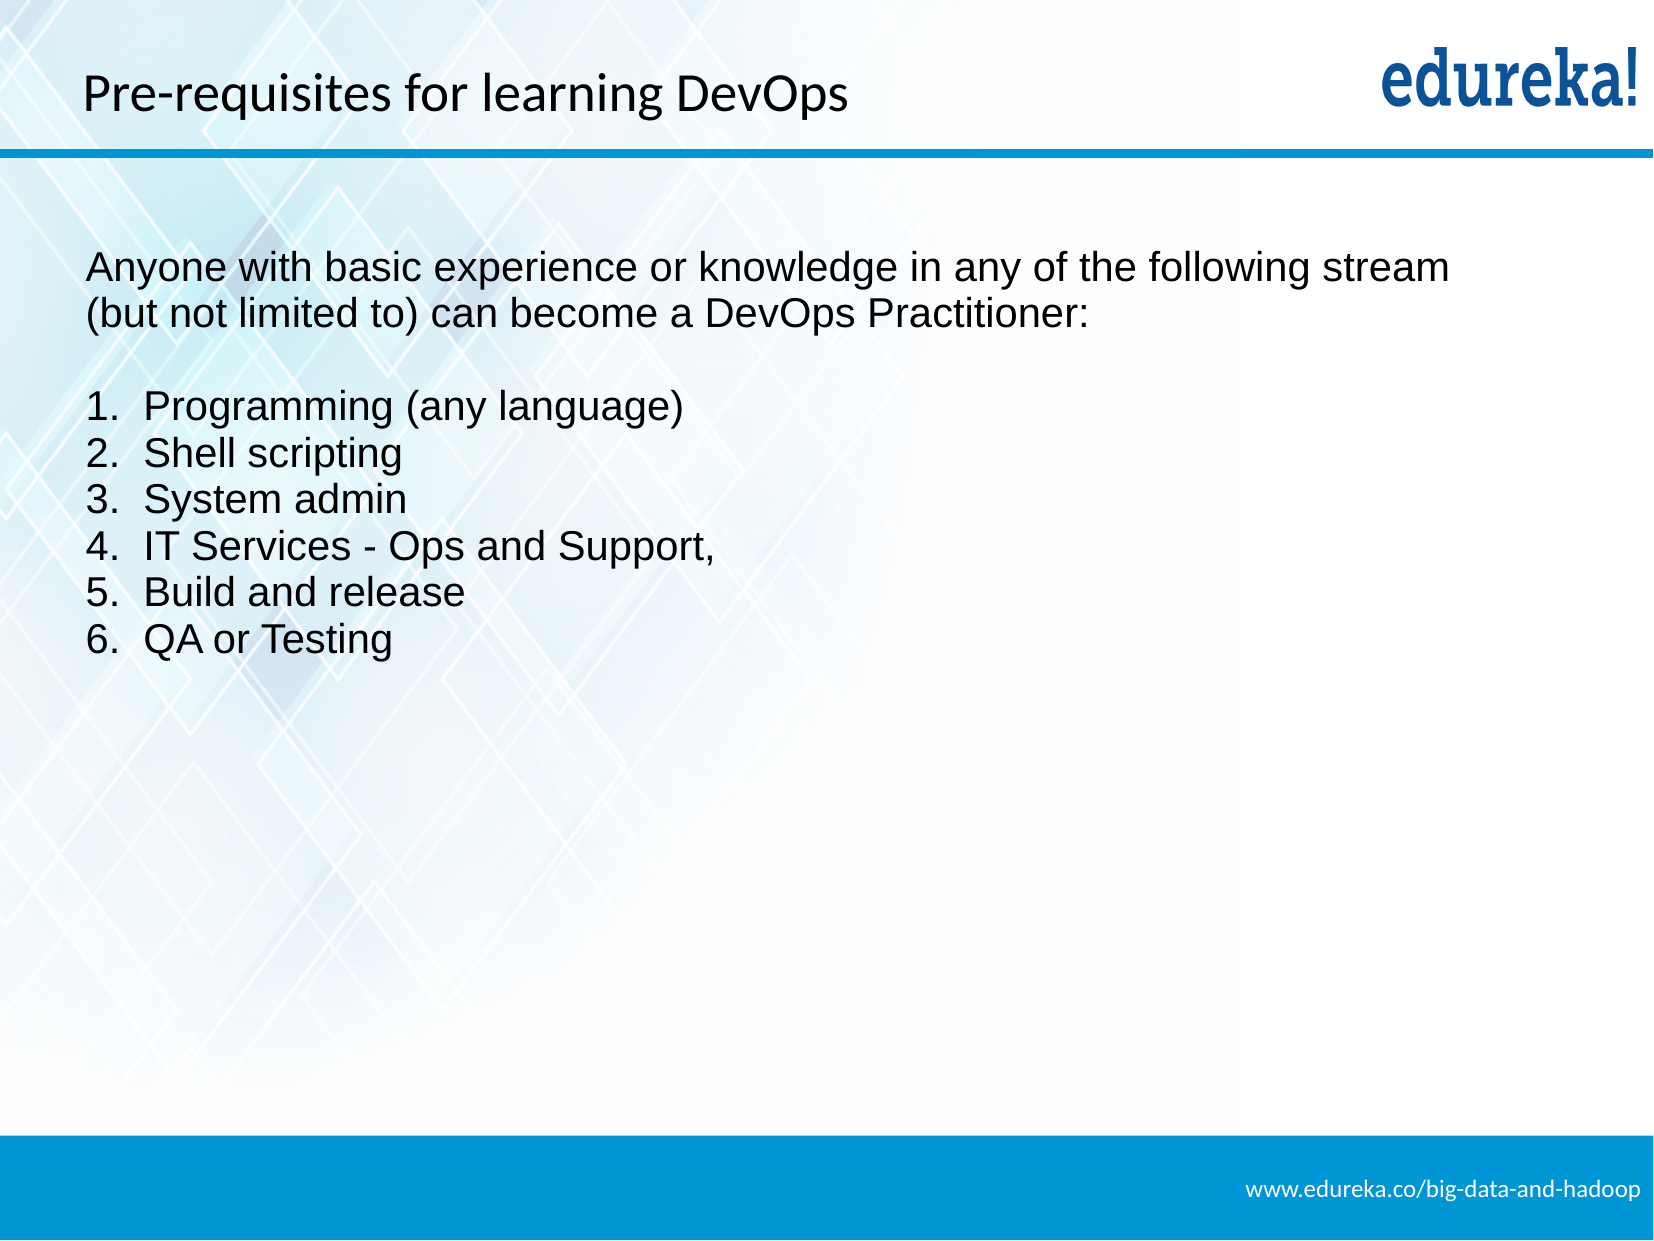

# Pre-requisites for learning DevOps
Anyone with basic experience or knowledge in any of the following stream (but not limited to) can become a DevOps Practitioner:
1. Programming (any language)
2. Shell scripting
3. System admin
4. IT Services - Ops and Support,
5. Build and release
6. QA or Testing